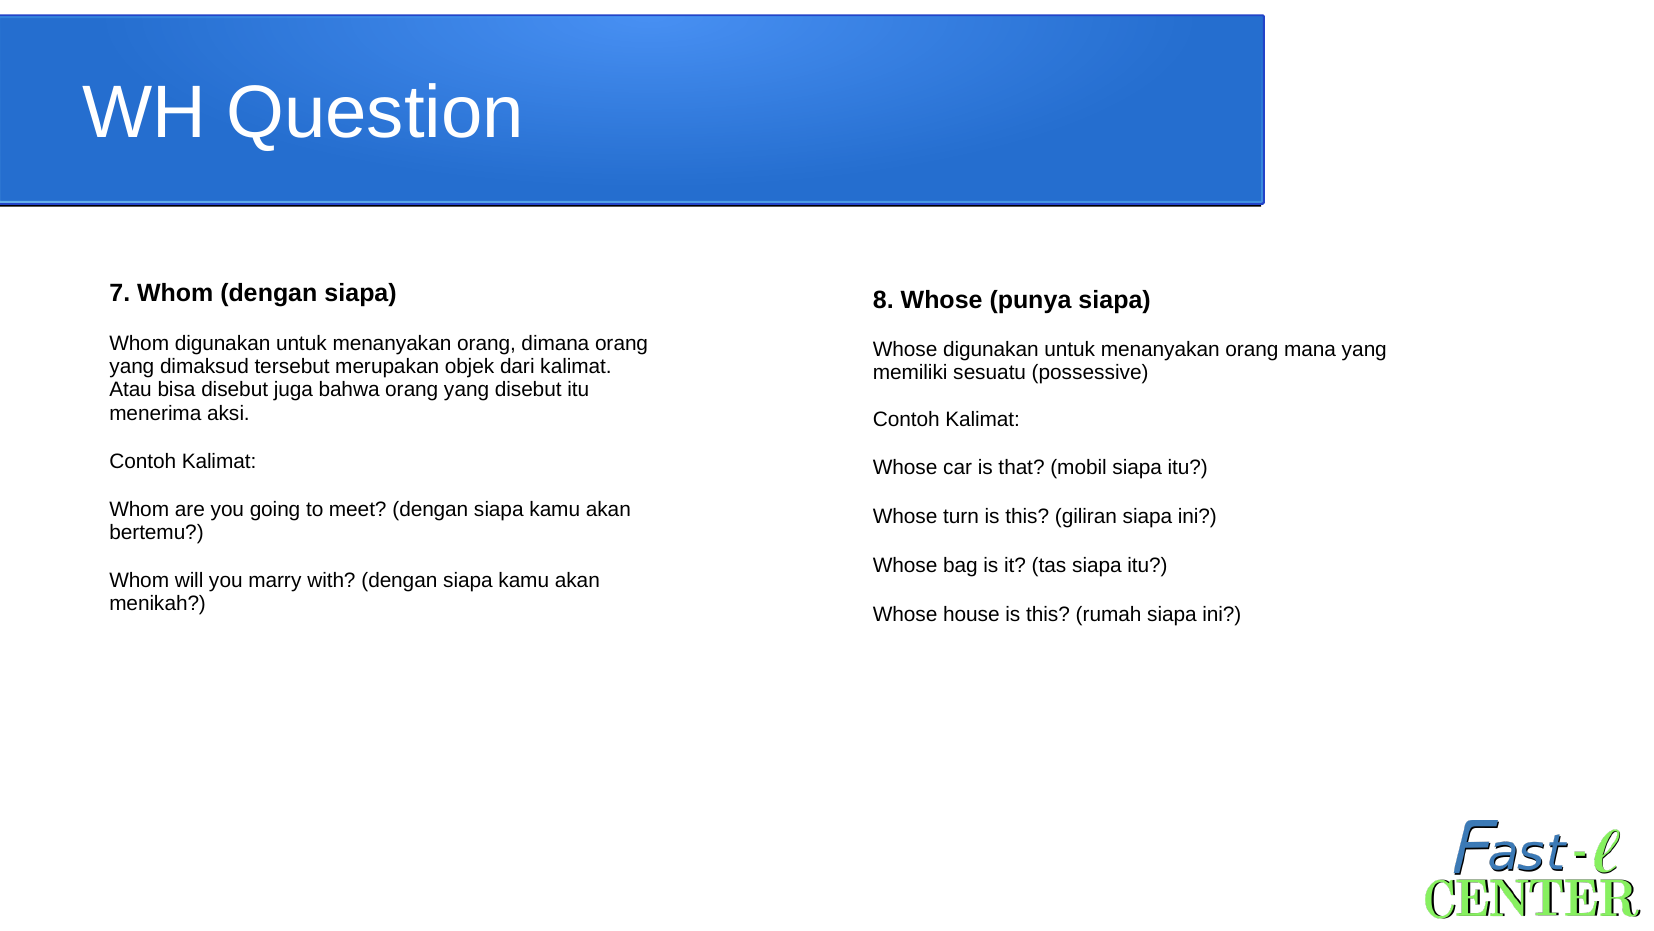

# WH Question
8. Whose (punya siapa)
Whose digunakan untuk menanyakan orang mana yang memiliki sesuatu (possessive)
Contoh Kalimat:
Whose car is that? (mobil siapa itu?)
Whose turn is this? (giliran siapa ini?)
Whose bag is it? (tas siapa itu?)
Whose house is this? (rumah siapa ini?)
7. Whom (dengan siapa)
Whom digunakan untuk menanyakan orang, dimana orang yang dimaksud tersebut merupakan objek dari kalimat. Atau bisa disebut juga bahwa orang yang disebut itu menerima aksi.
Contoh Kalimat:
Whom are you going to meet? (dengan siapa kamu akan bertemu?)
Whom will you marry with? (dengan siapa kamu akan menikah?)